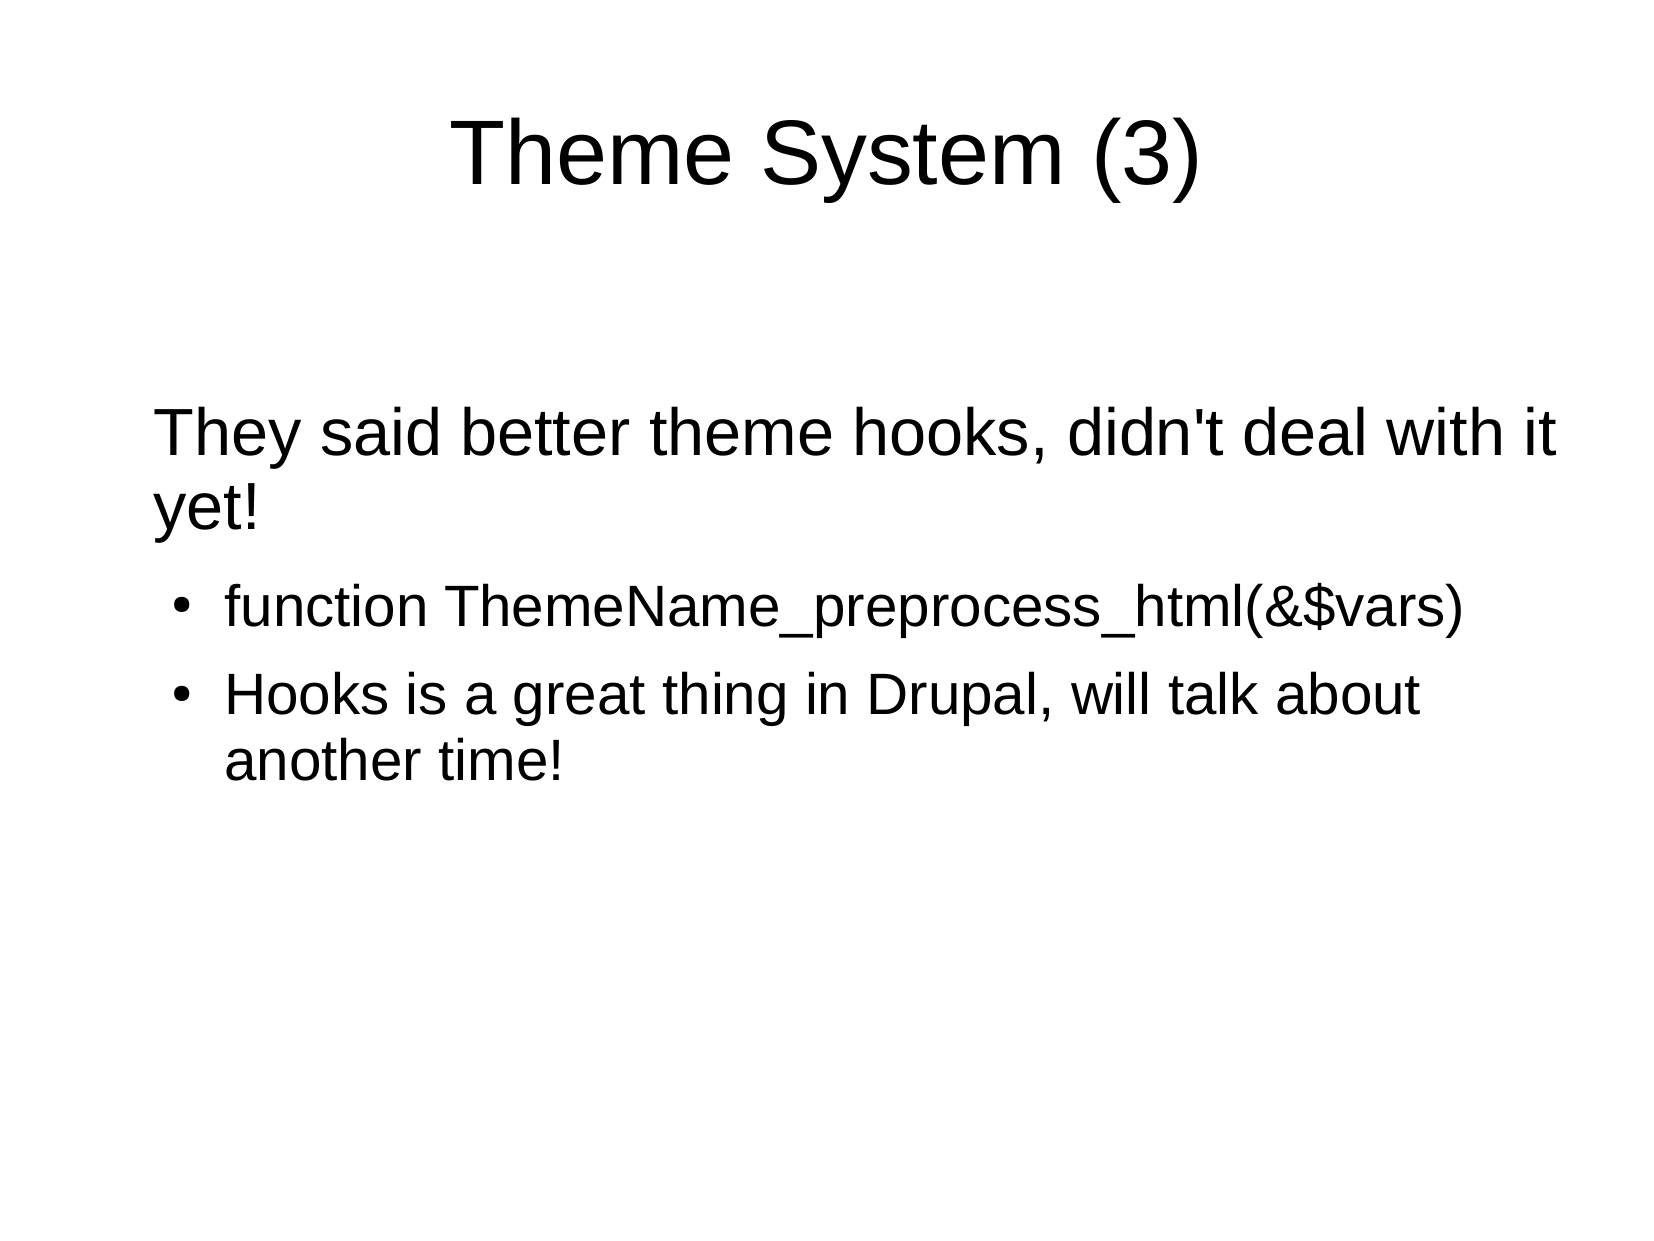

# Theme System (3)
They said better theme hooks, didn't deal with it yet!
function ThemeName_preprocess_html(&$vars)
Hooks is a great thing in Drupal, will talk about another time!